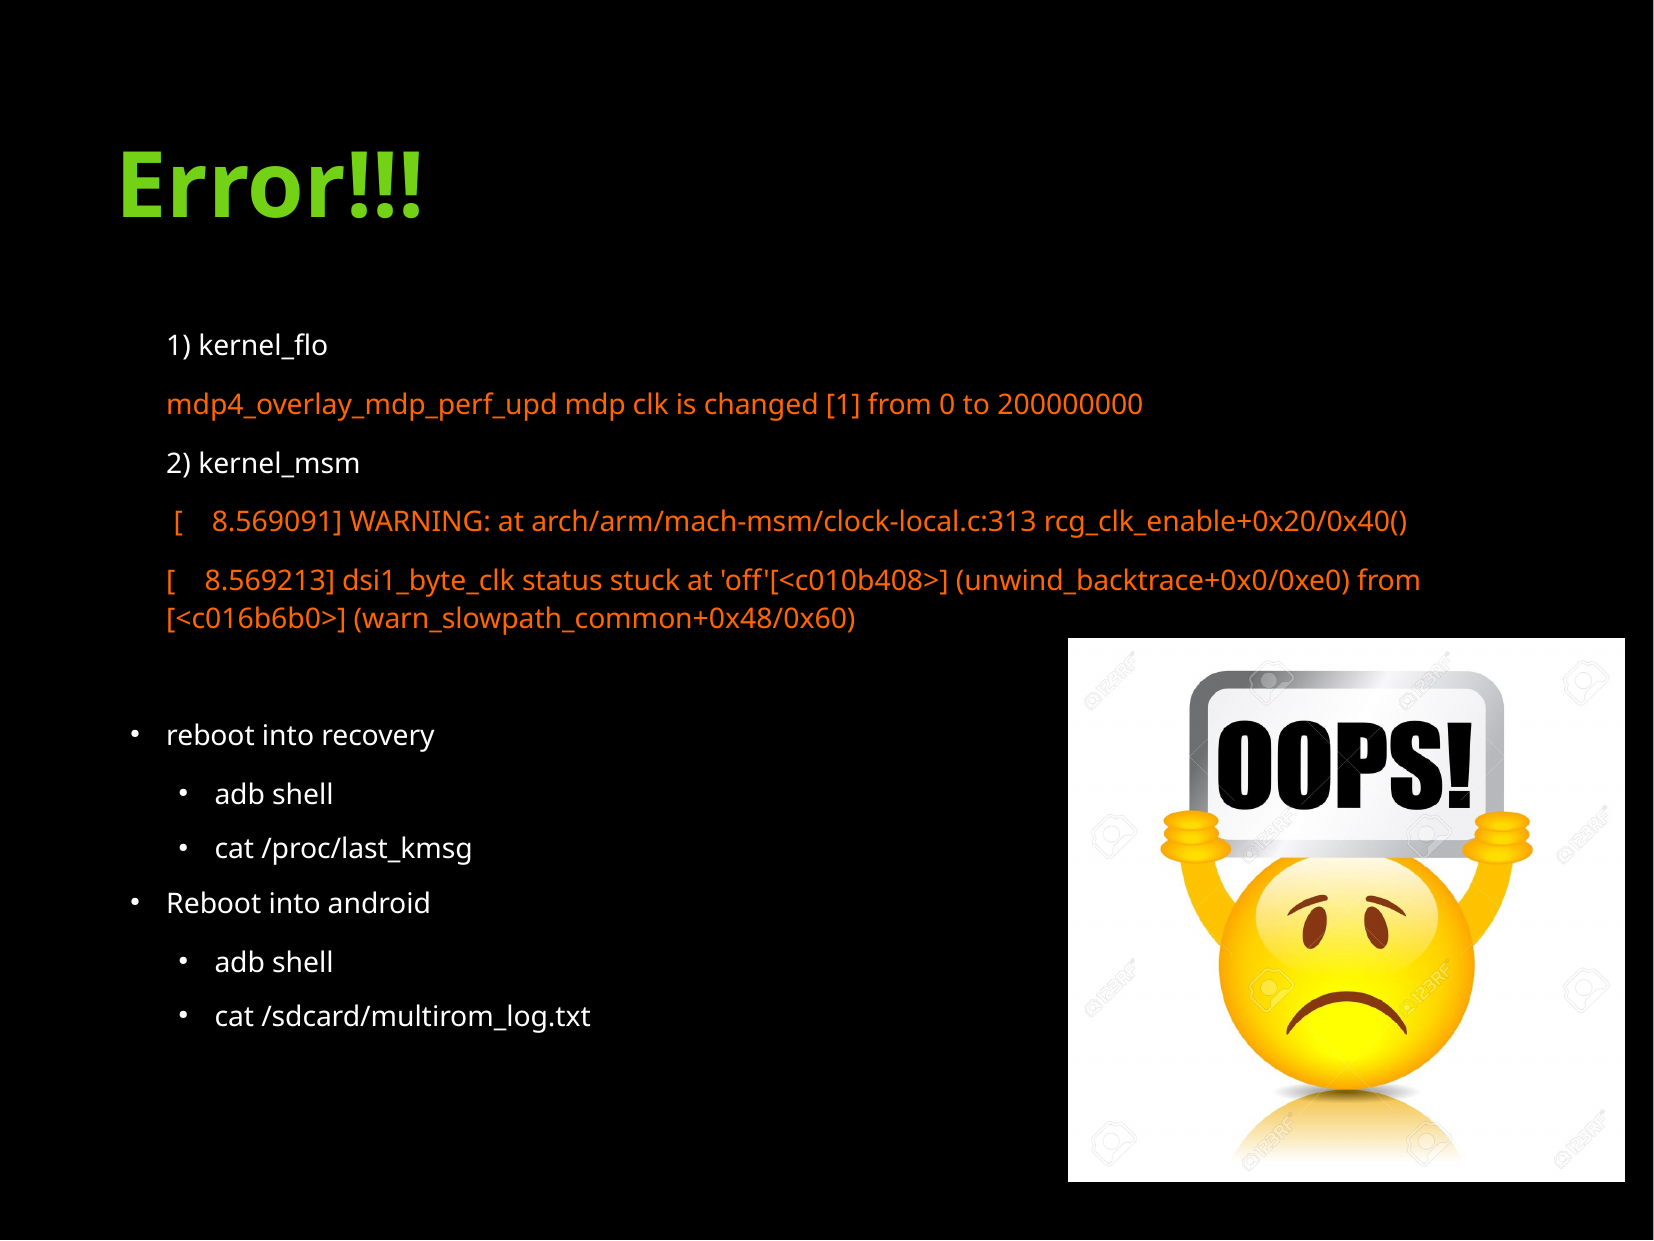

# Error!!!
1) kernel_flo
mdp4_overlay_mdp_perf_upd mdp clk is changed [1] from 0 to 200000000
2) kernel_msm
 [ 8.569091] WARNING: at arch/arm/mach-msm/clock-local.c:313 rcg_clk_enable+0x20/0x40()
[ 8.569213] dsi1_byte_clk status stuck at 'off'[<c010b408>] (unwind_backtrace+0x0/0xe0) from [<c016b6b0>] (warn_slowpath_common+0x48/0x60)
reboot into recovery
adb shell
cat /proc/last_kmsg
Reboot into android
adb shell
cat /sdcard/multirom_log.txt